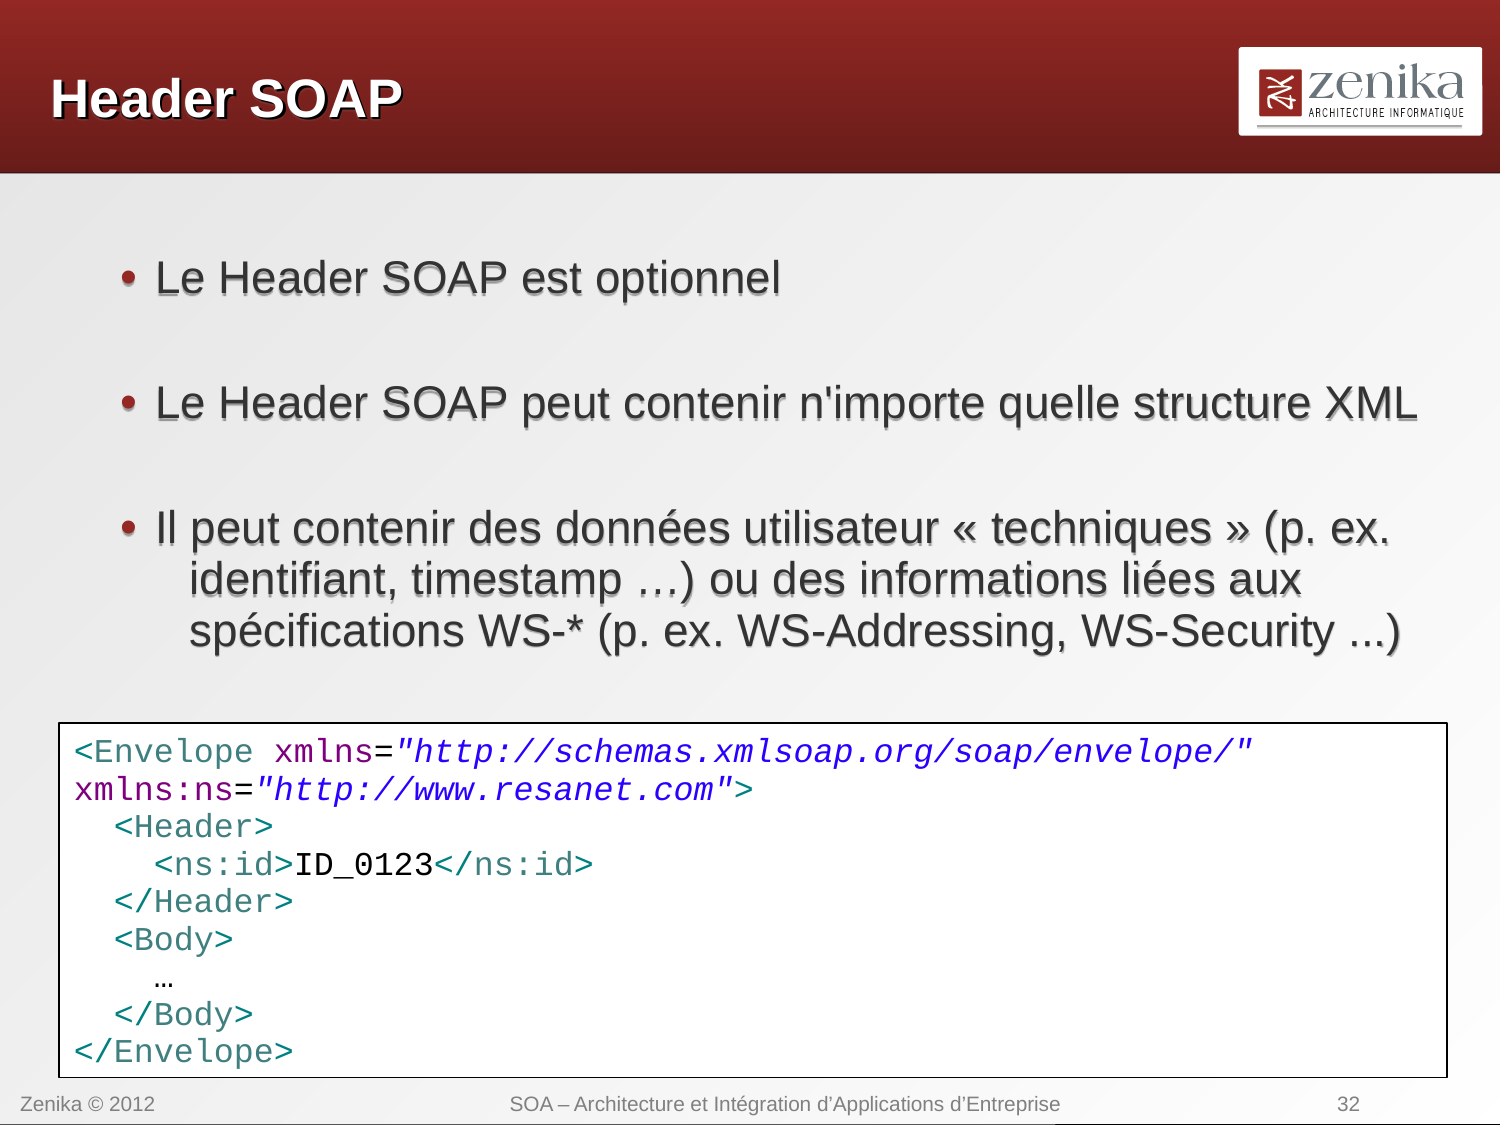

# Header SOAP
Le Header SOAP est optionnel
Le Header SOAP peut contenir n'importe quelle structure XML
Il peut contenir des données utilisateur « techniques » (p. ex. identifiant, timestamp …) ou des informations liées aux spécifications WS-* (p. ex. WS-Addressing, WS-Security ...)
<Envelope xmlns="http://schemas.xmlsoap.org/soap/envelope/" xmlns:ns="http://www.resanet.com">
 <Header>
 <ns:id>ID_0123</ns:id>
 </Header>
 <Body>
 …
 </Body>
</Envelope>